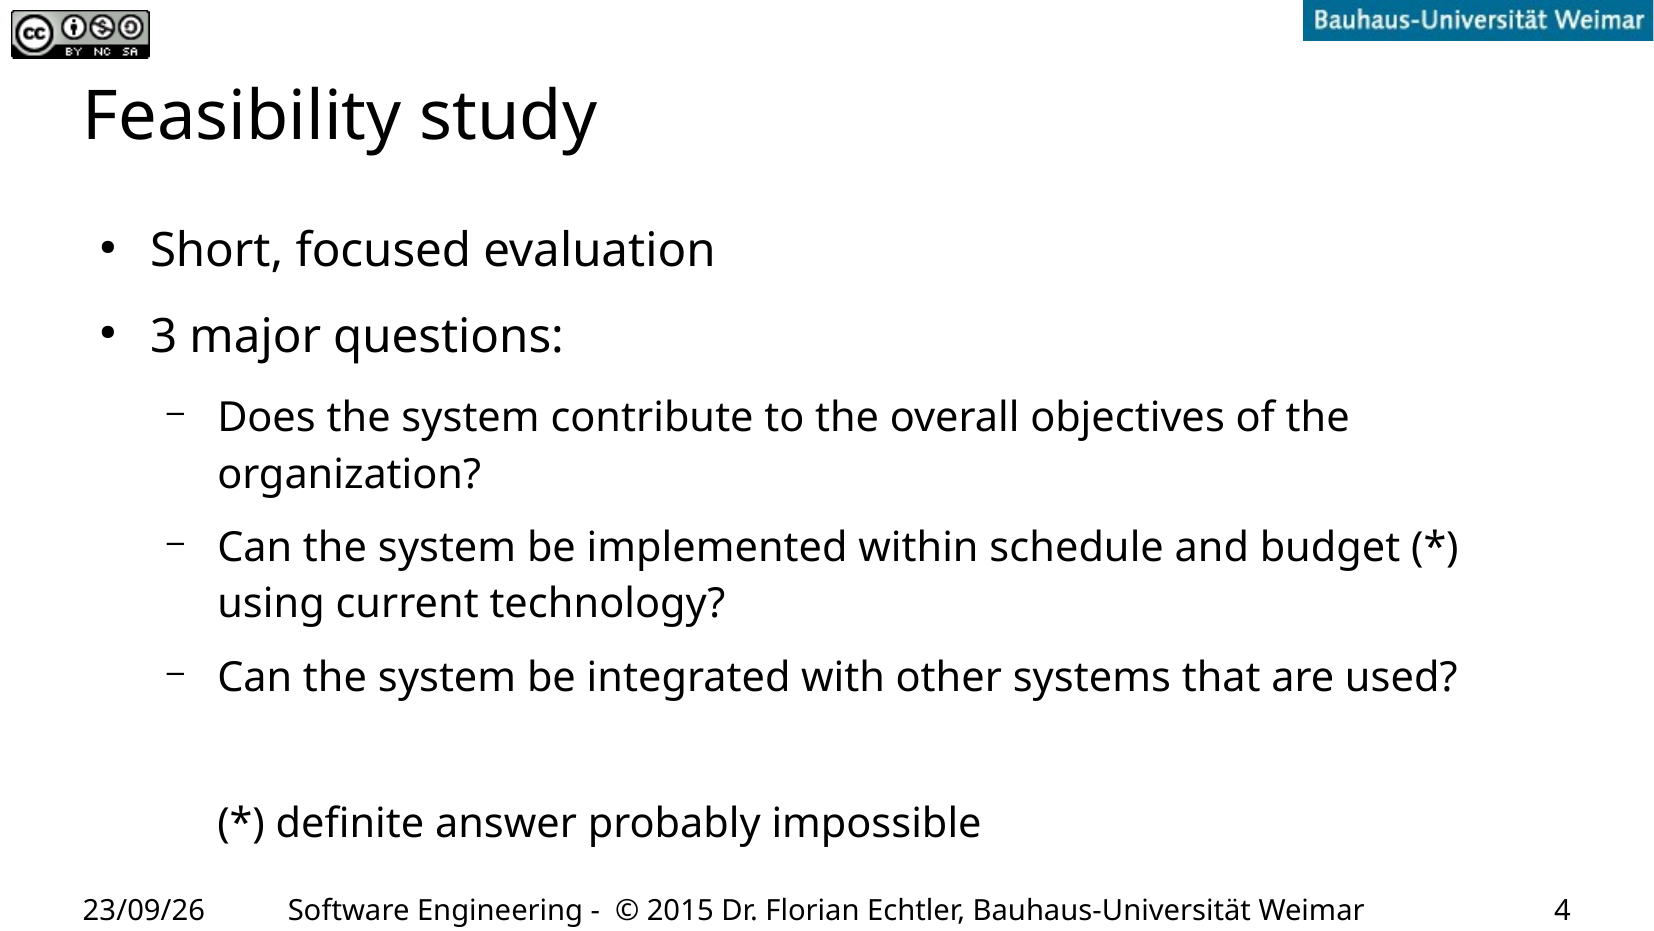

# Feasibility study
Short, focused evaluation
3 major questions:
Does the system contribute to the overall objectives of the organization?
Can the system be implemented within schedule and budget (*) using current technology?
Can the system be integrated with other systems that are used?
(*) definite answer probably impossible
Software Engineering - © 2015 Dr. Florian Echtler, Bauhaus-Universität Weimar
4